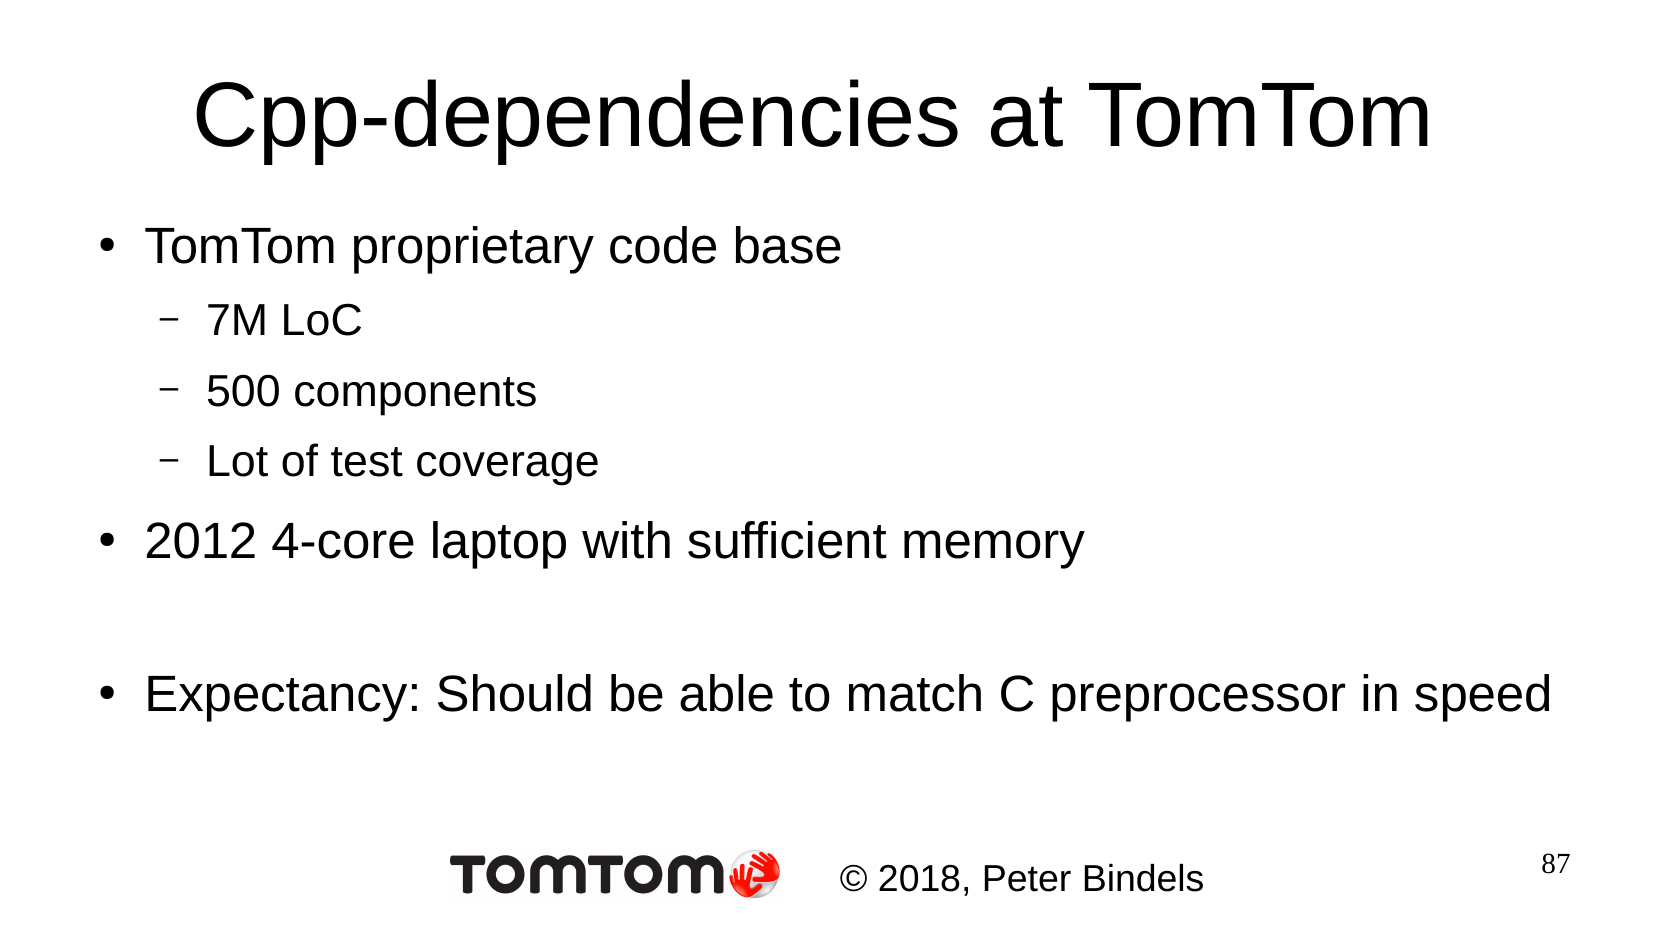

# Cpp-dependencies at TomTom
TomTom proprietary code base
7M LoC
500 components
Lot of test coverage
2012 4-core laptop with sufficient memory
Expectancy: Should be able to match C preprocessor in speed
87